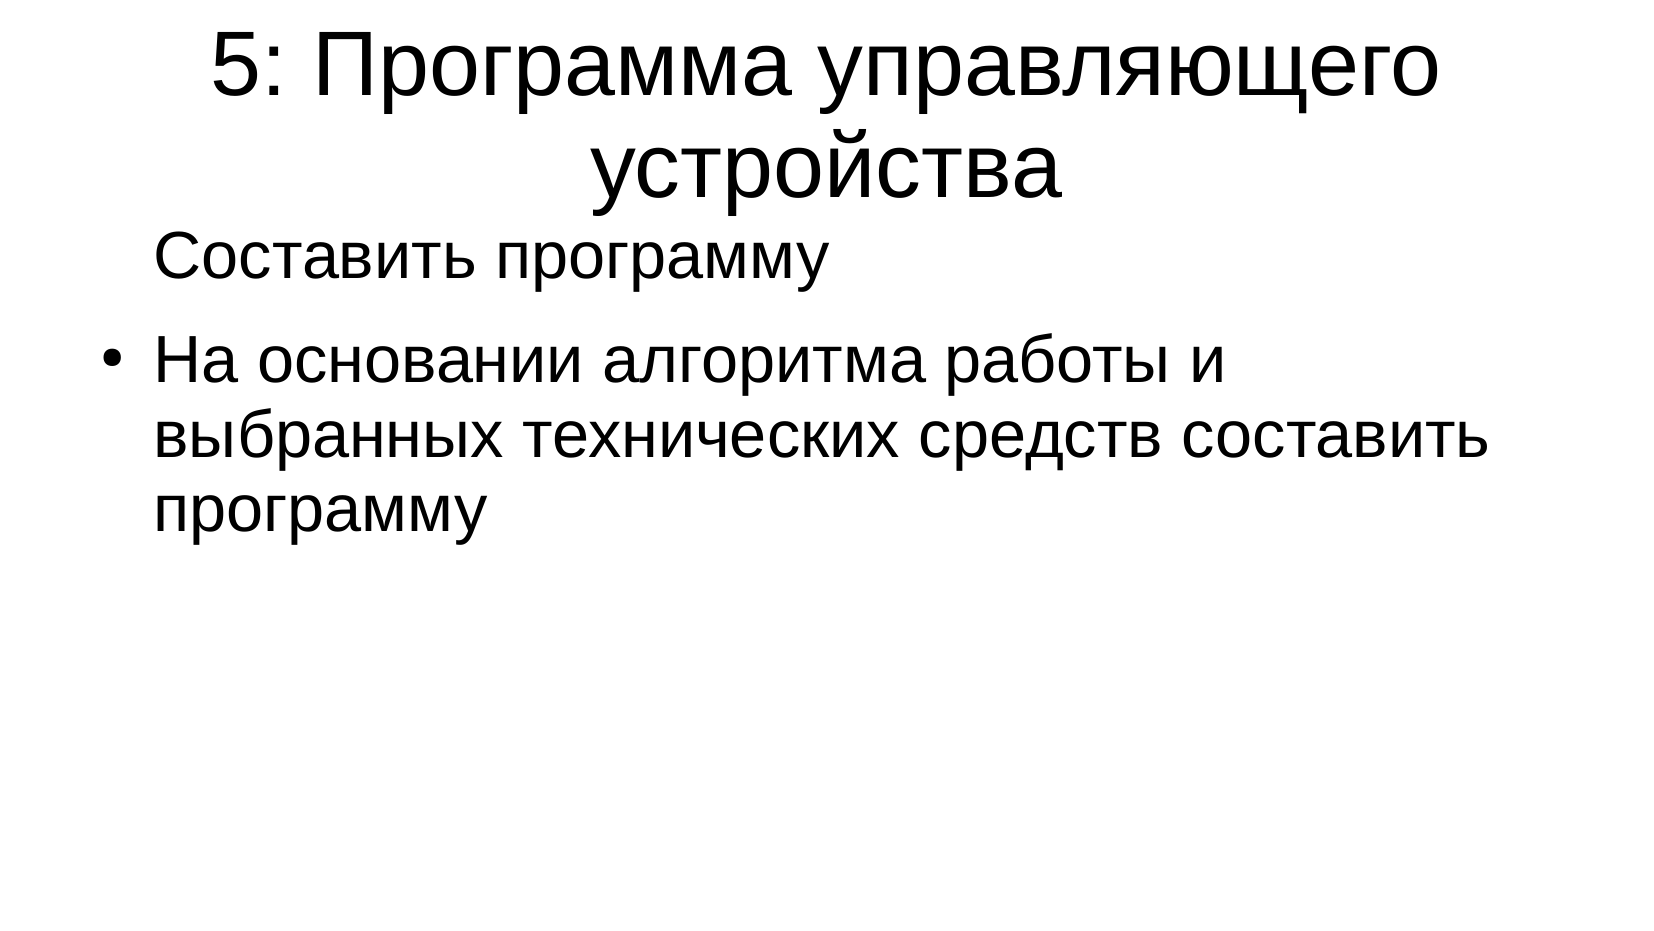

# 5: Программа управляющего устройства
Составить программу
На основании алгоритма работы и выбранных технических средств составить программу